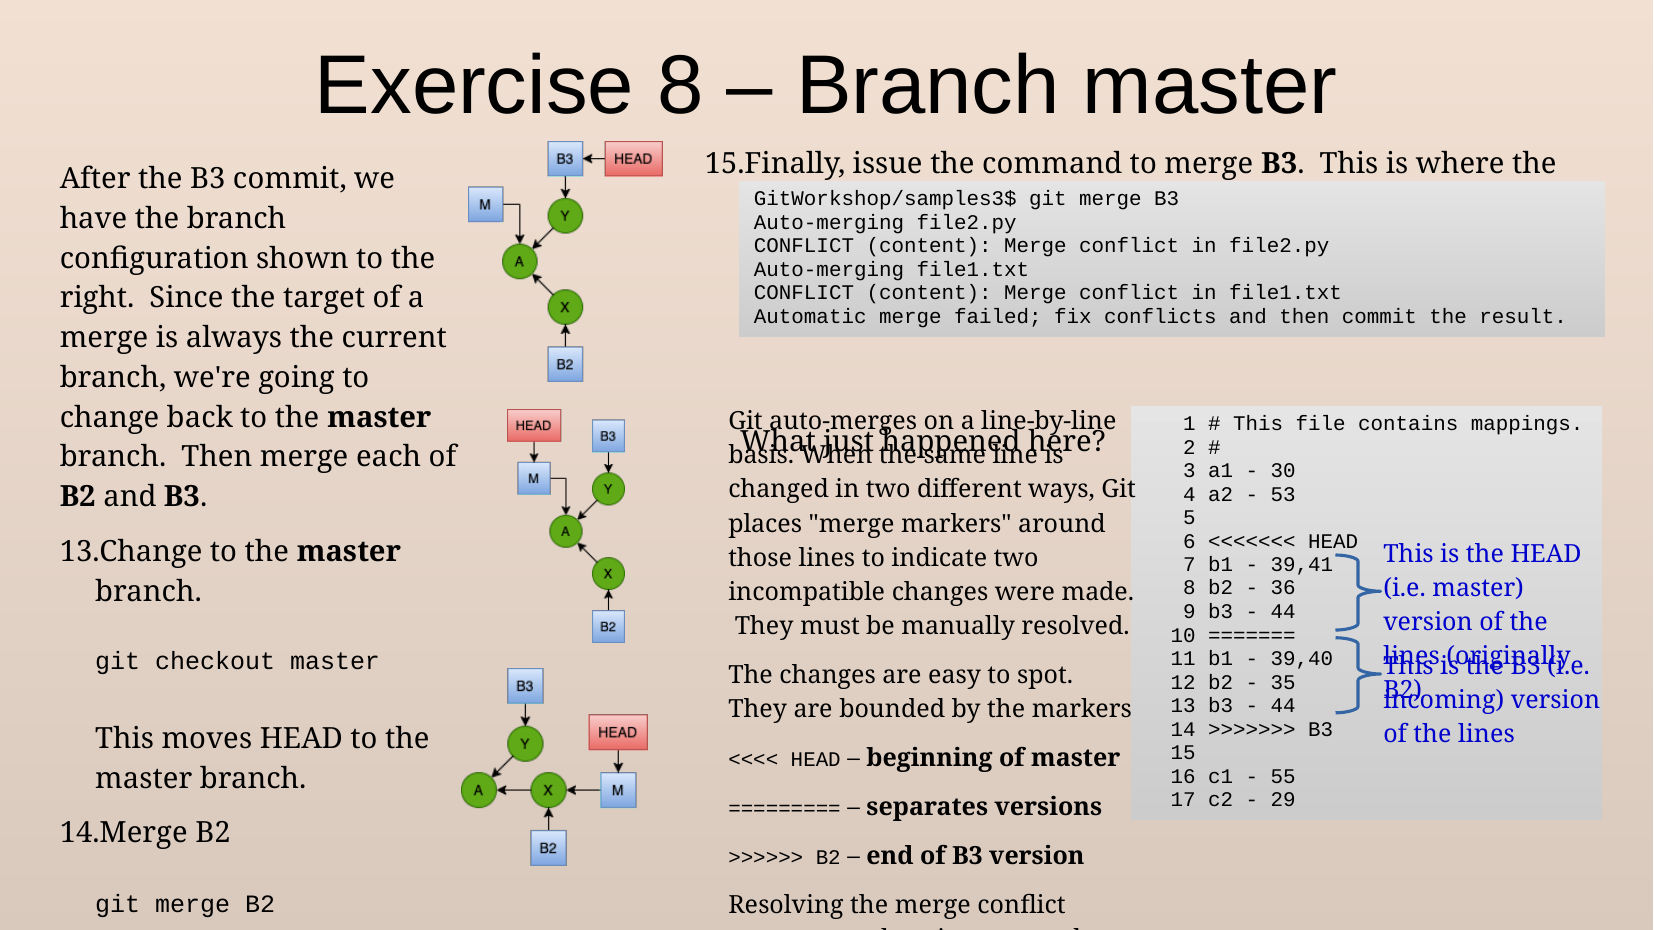

# Exercise 8 – Branch master
Finally, issue the command to merge B3. This is where the fireworks start.
What just happened here?
After the B3 commit, we have the branch configuration shown to the right. Since the target of a merge is always the current branch, we're going to change back to the master branch. Then merge each of B2 and B3.
Change to the master branch.
git checkout master
This moves HEAD to the master branch.
Merge B2
git merge B2
This should be a fast-forward merge which simply advances the master branch to B2
GitWorkshop/samples3$ git merge B3
Auto-merging file2.py
CONFLICT (content): Merge conflict in file2.py
Auto-merging file1.txt
CONFLICT (content): Merge conflict in file1.txt
Automatic merge failed; fix conflicts and then commit the result.
Git auto-merges on a line-by-line basis. When the same line is changed in two different ways, Git places "merge markers" around those lines to indicate two incompatible changes were made. They must be manually resolved.
The changes are easy to spot. They are bounded by the markers
<<<< HEAD – beginning of master
========= – separates versions
>>>>>> B2 – end of B3 version
Resolving the merge conflict amounts to choosing one or the other of these versions to keep.
 1 # This file contains mappings.
 2 #
 3 a1 - 30
 4 a2 - 53
 5
 6 <<<<<<< HEAD
 7 b1 - 39,41
 8 b2 - 36
 9 b3 - 44
 10 =======
 11 b1 - 39,40
 12 b2 - 35
 13 b3 - 44
 14 >>>>>>> B3
 15
 16 c1 - 55
 17 c2 - 29
This is the HEAD (i.e. master) version of the lines (originally B2)
This is the B3 (i.e. incoming) version of the lines